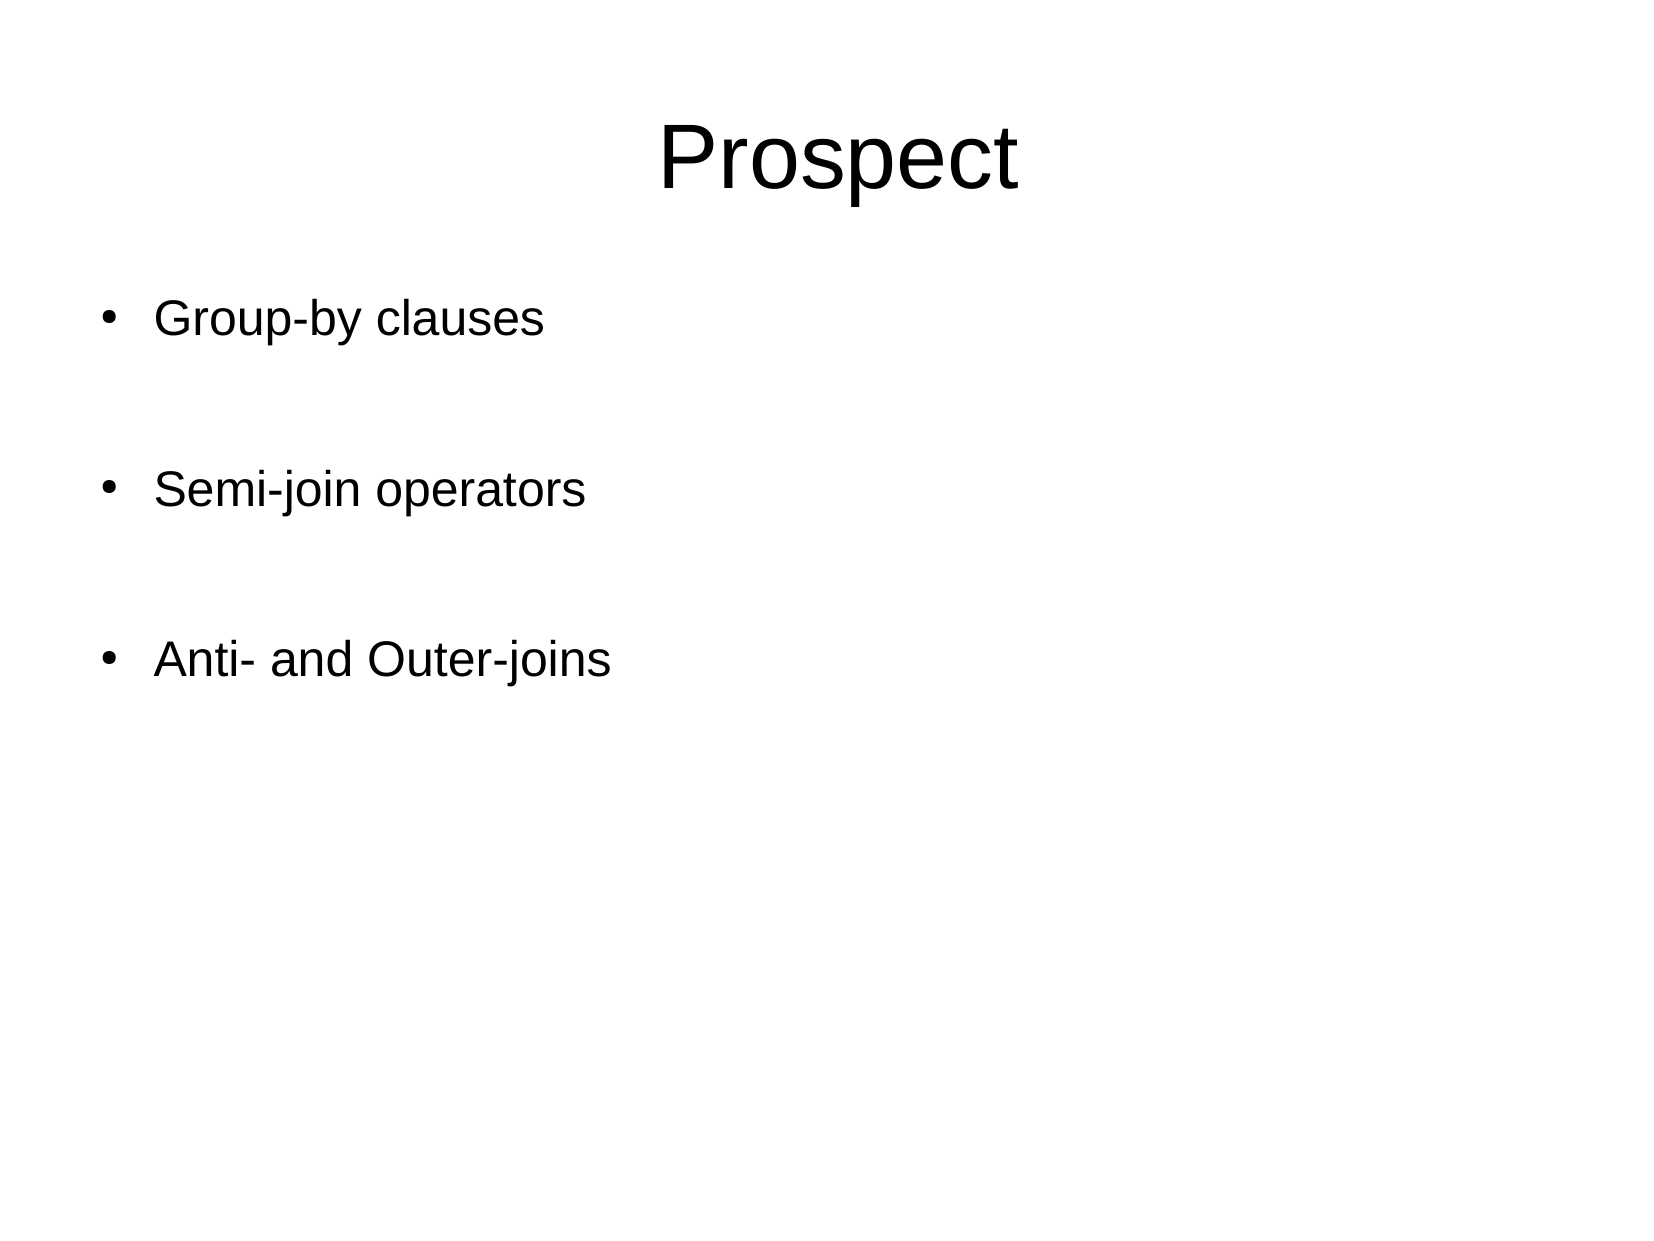

# Prospect
Group-by clauses
Semi-join operators
Anti- and Outer-joins